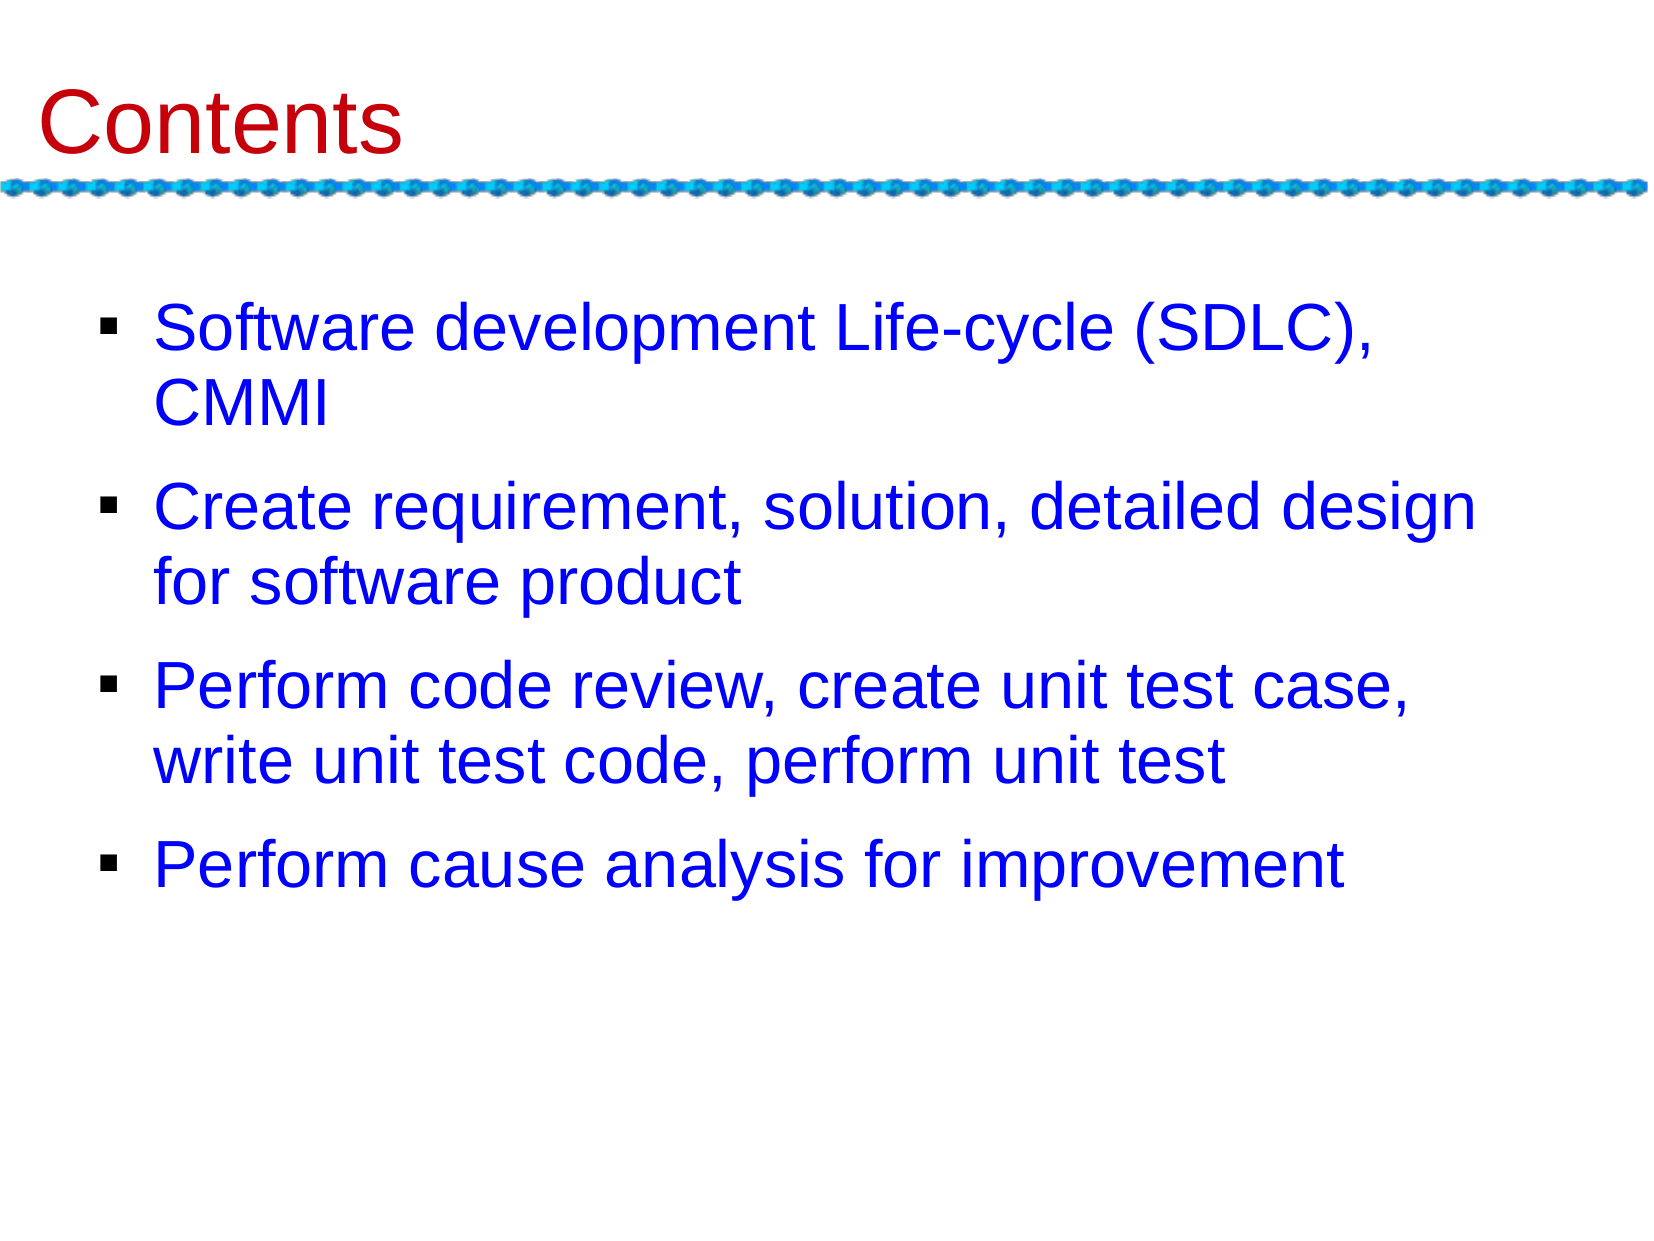

# Contents
Software development Life-cycle (SDLC), CMMI
Create requirement, solution, detailed design for software product
Perform code review, create unit test case, write unit test code, perform unit test
Perform cause analysis for improvement